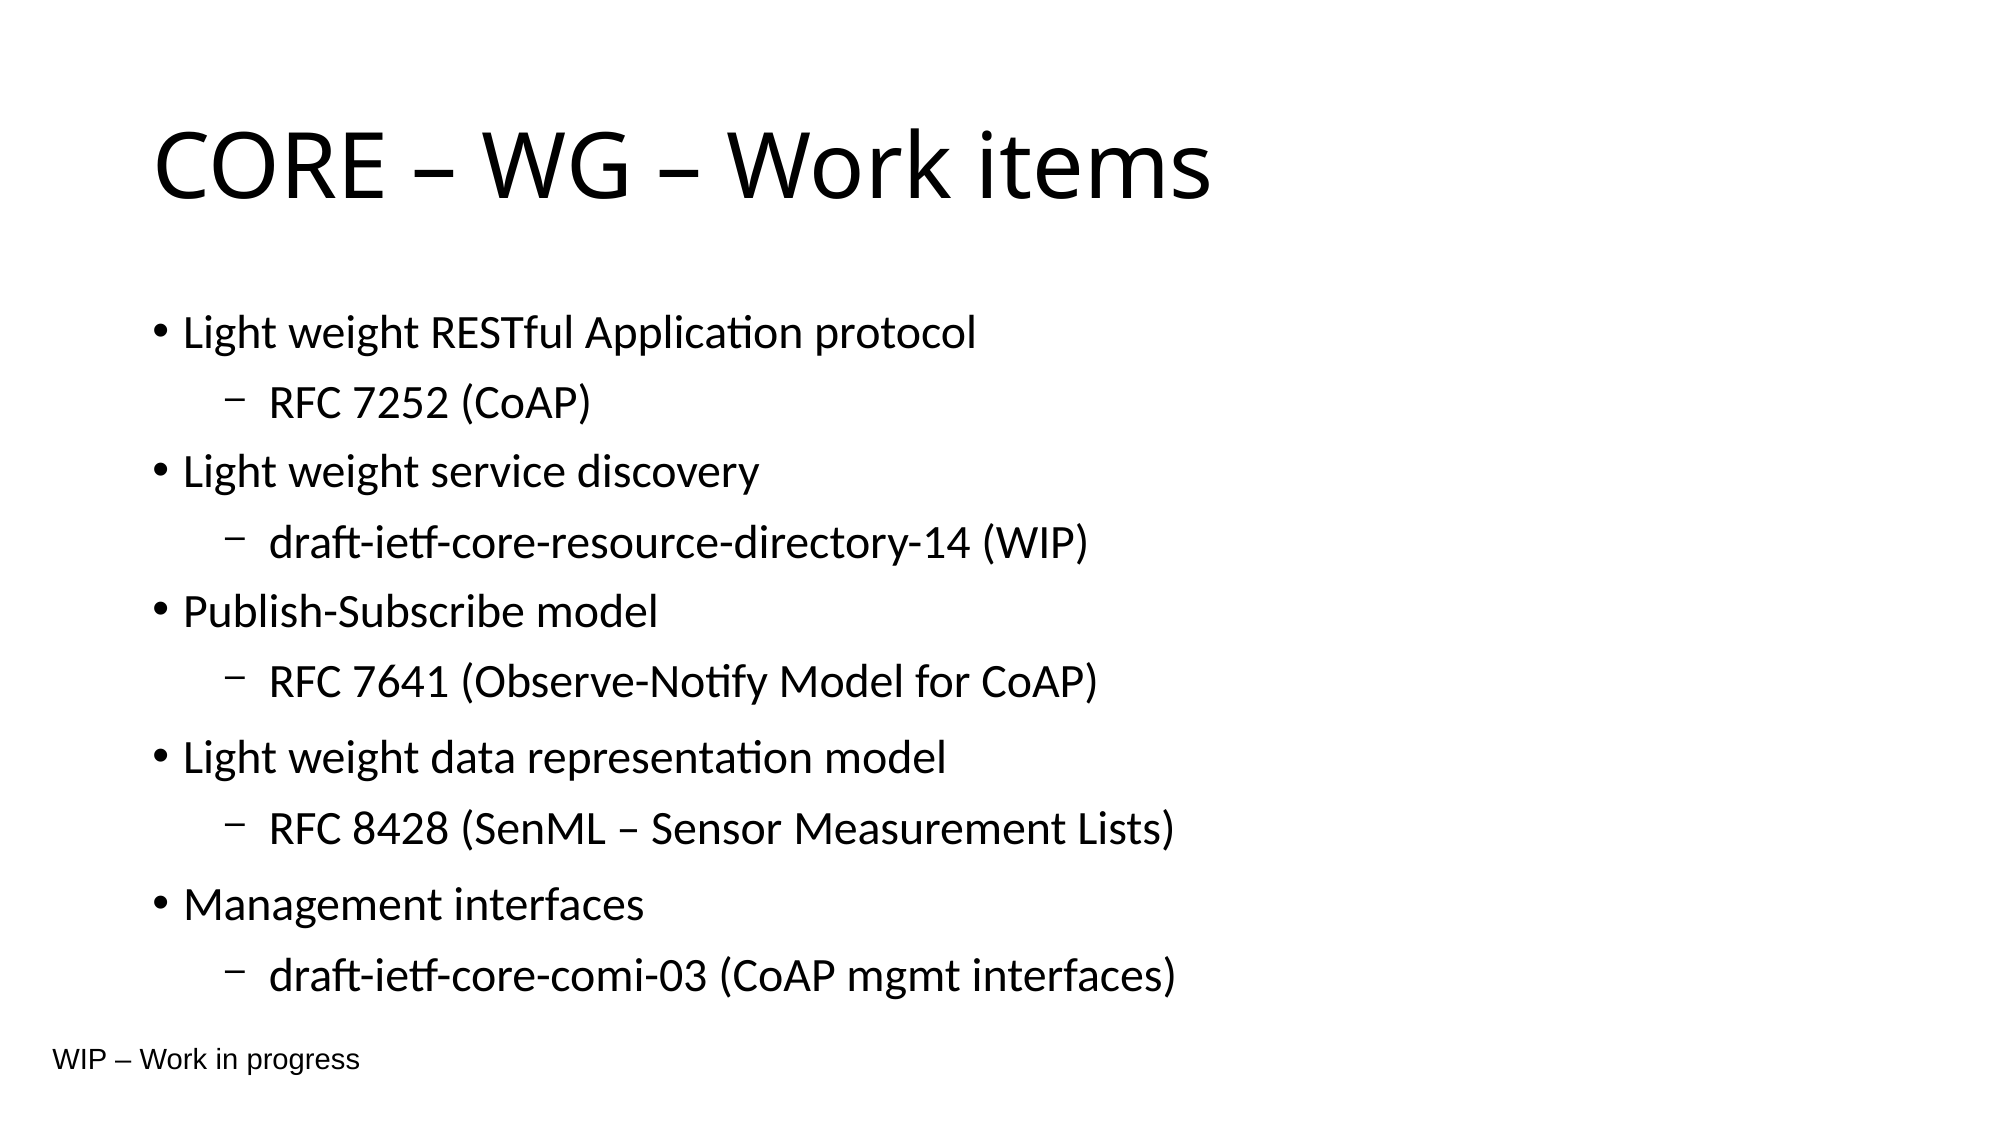

# CORE – WG – Work items
Light weight RESTful Application protocol
RFC 7252 (CoAP)
Light weight service discovery
draft-ietf-core-resource-directory-14 (WIP)
Publish-Subscribe model
RFC 7641 (Observe-Notify Model for CoAP)
Light weight data representation model
RFC 8428 (SenML – Sensor Measurement Lists)
Management interfaces
draft-ietf-core-comi-03 (CoAP mgmt interfaces)
WIP – Work in progress